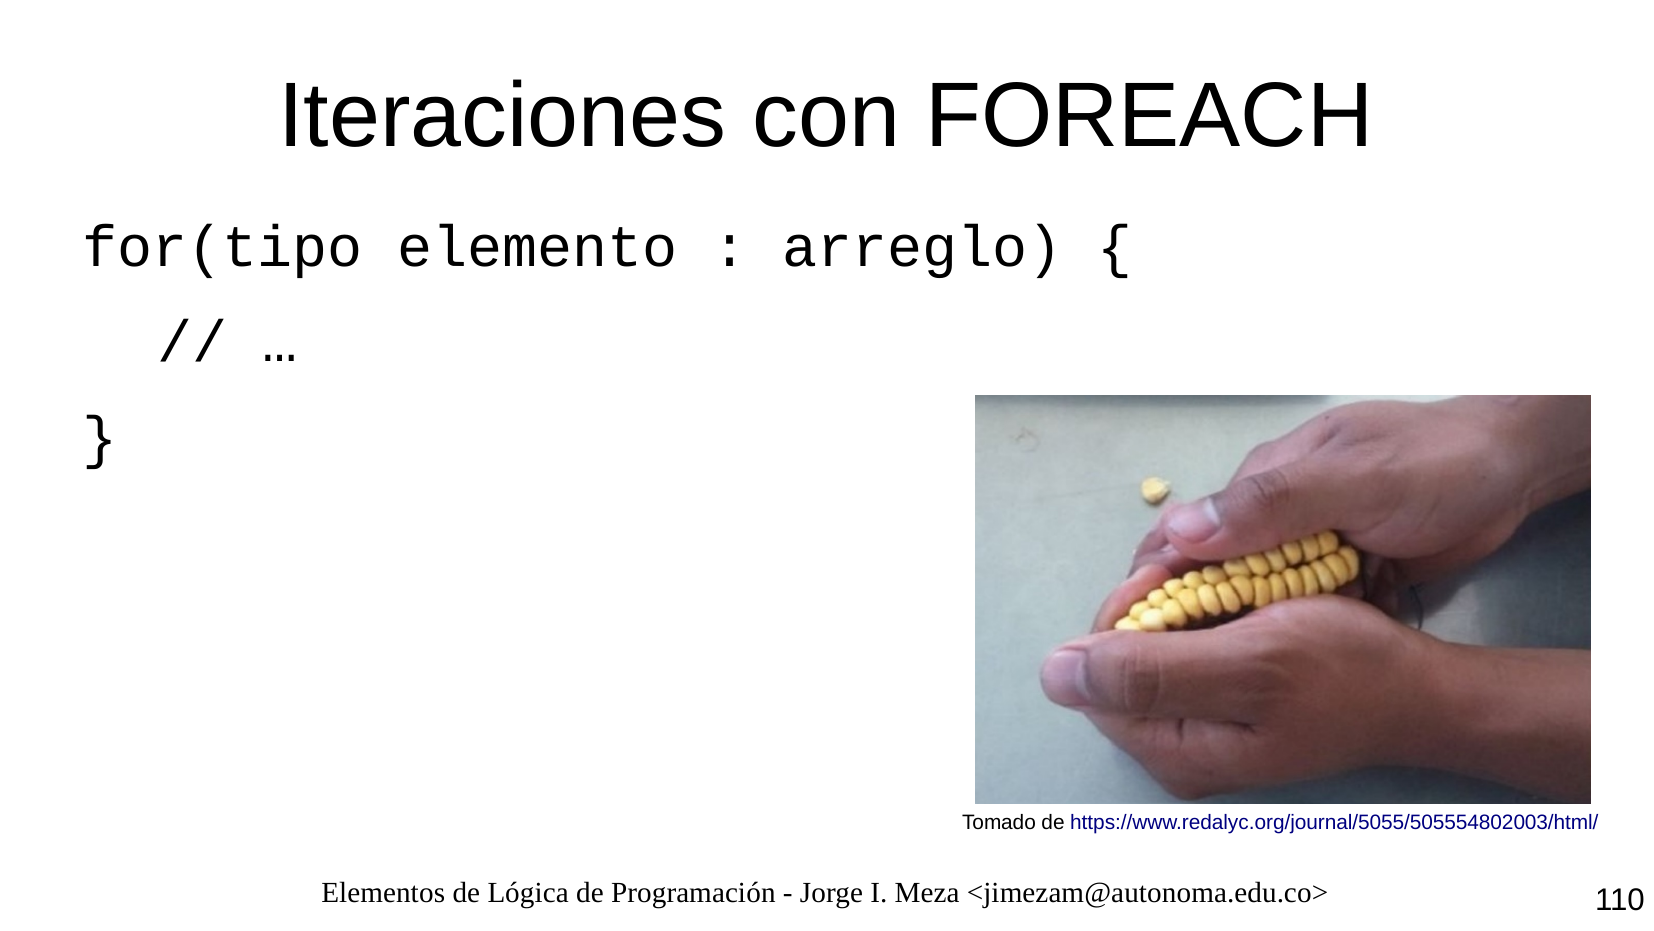

# Iteraciones con FOREACH
for(tipo elemento : arreglo) {
	// …
}
Tomado de https://www.redalyc.org/journal/5055/505554802003/html/
Elementos de Lógica de Programación - Jorge I. Meza <jimezam@autonoma.edu.co>